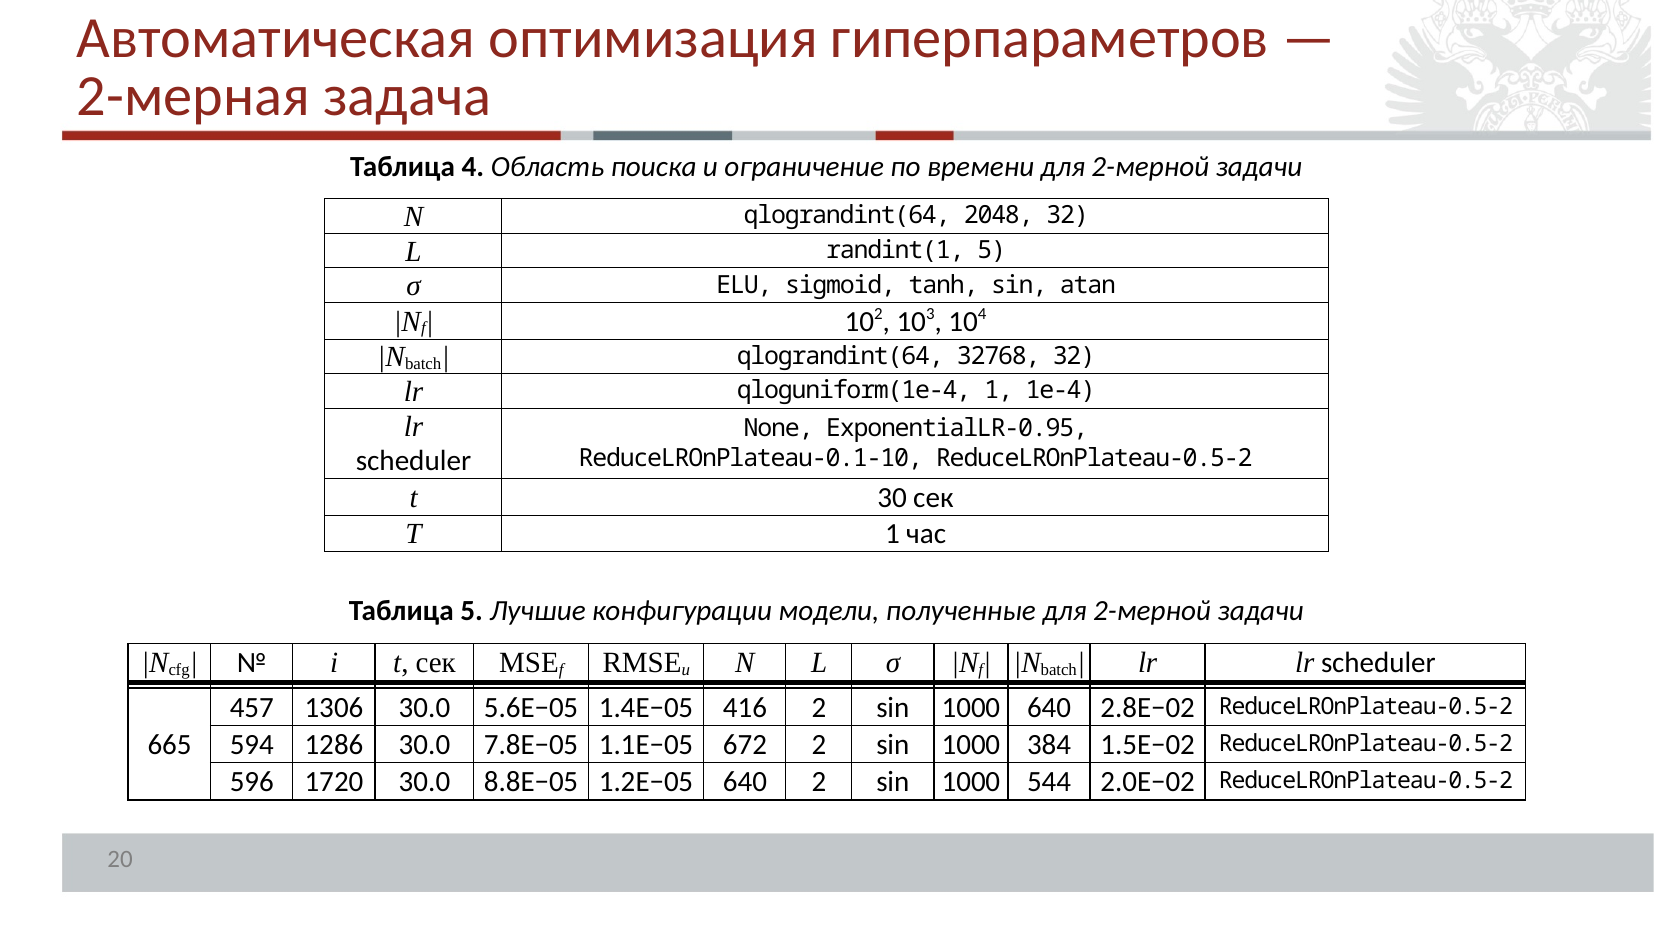

# Автоматическая оптимизация гиперпараметров —
2-мерная задача
Таблица 4. Область поиска и ограничение по времени для 2-мерной задачи
Таблица 5. Лучшие конфигурации модели, полученные для 2-мерной задачи
20